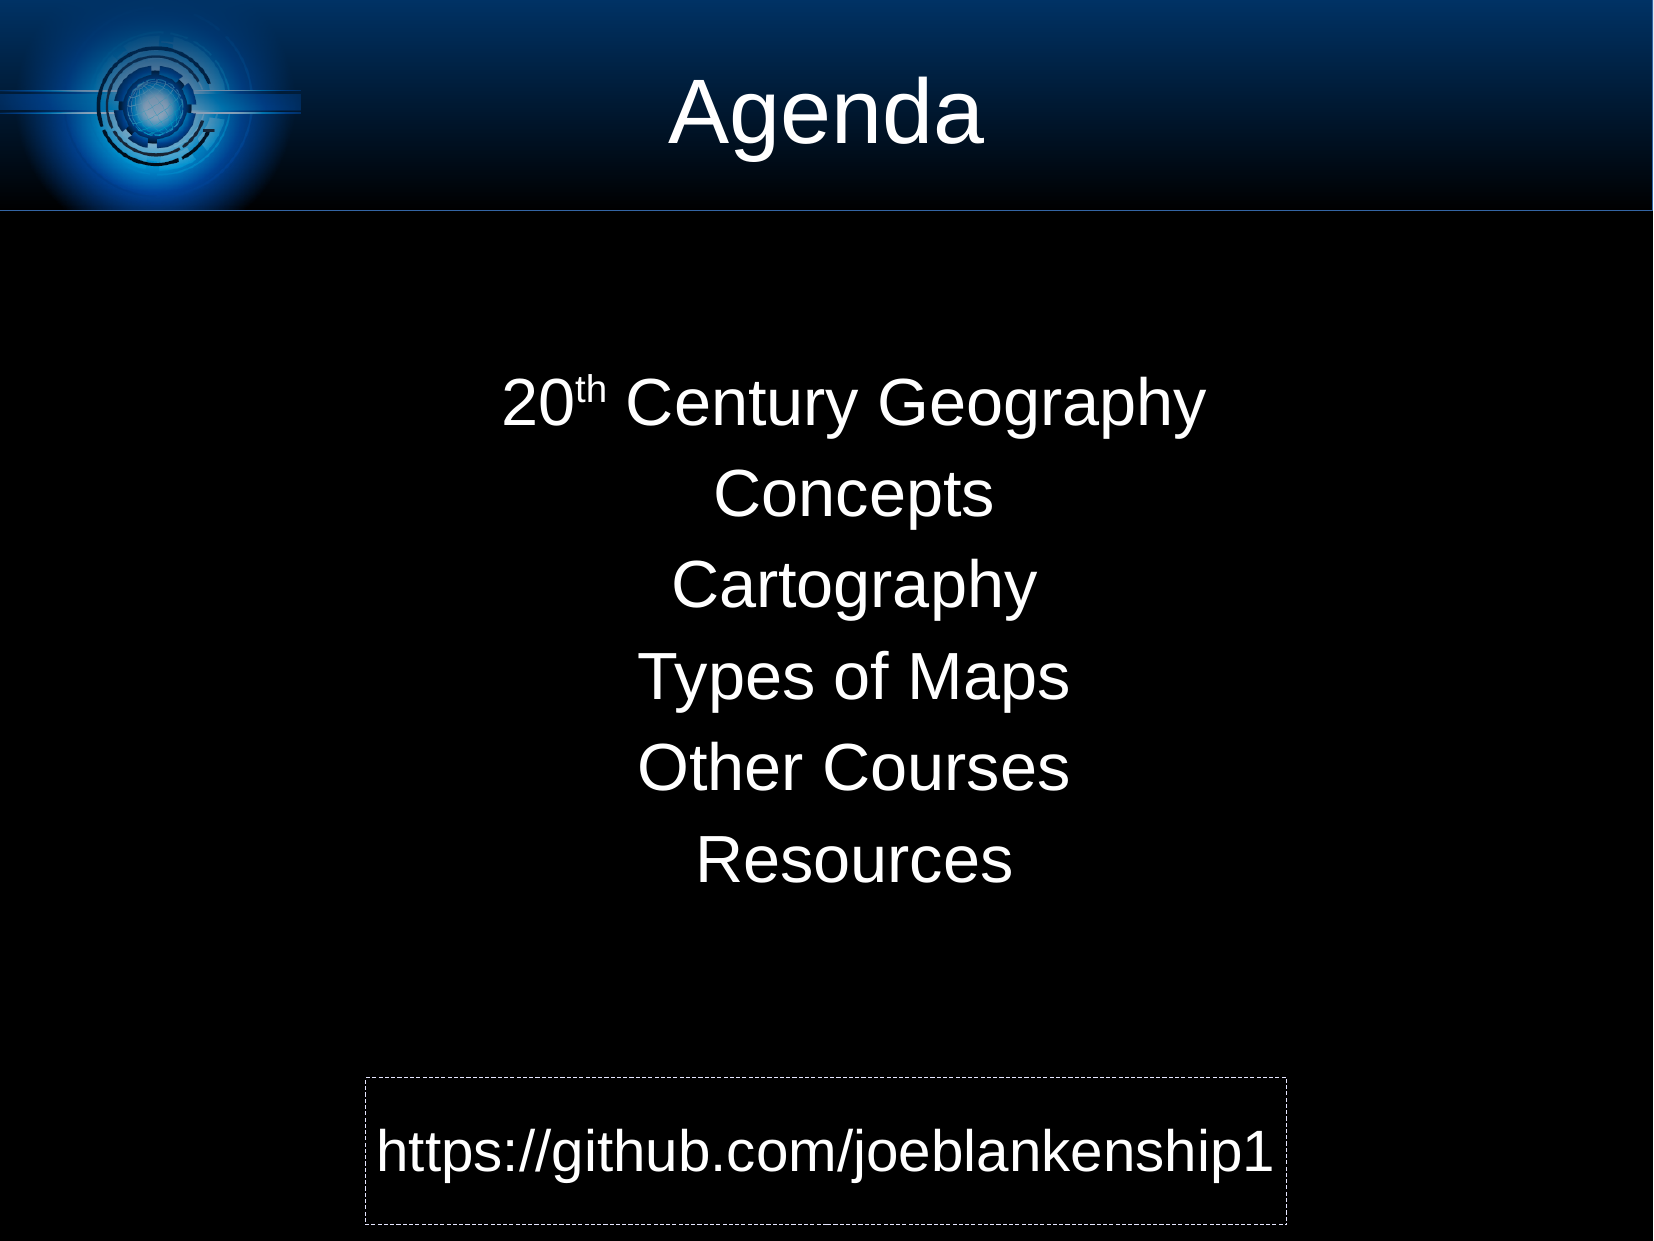

# Agenda
20th Century Geography
Concepts
Cartography
Types of Maps
Other Courses
Resources
https://github.com/joeblankenship1